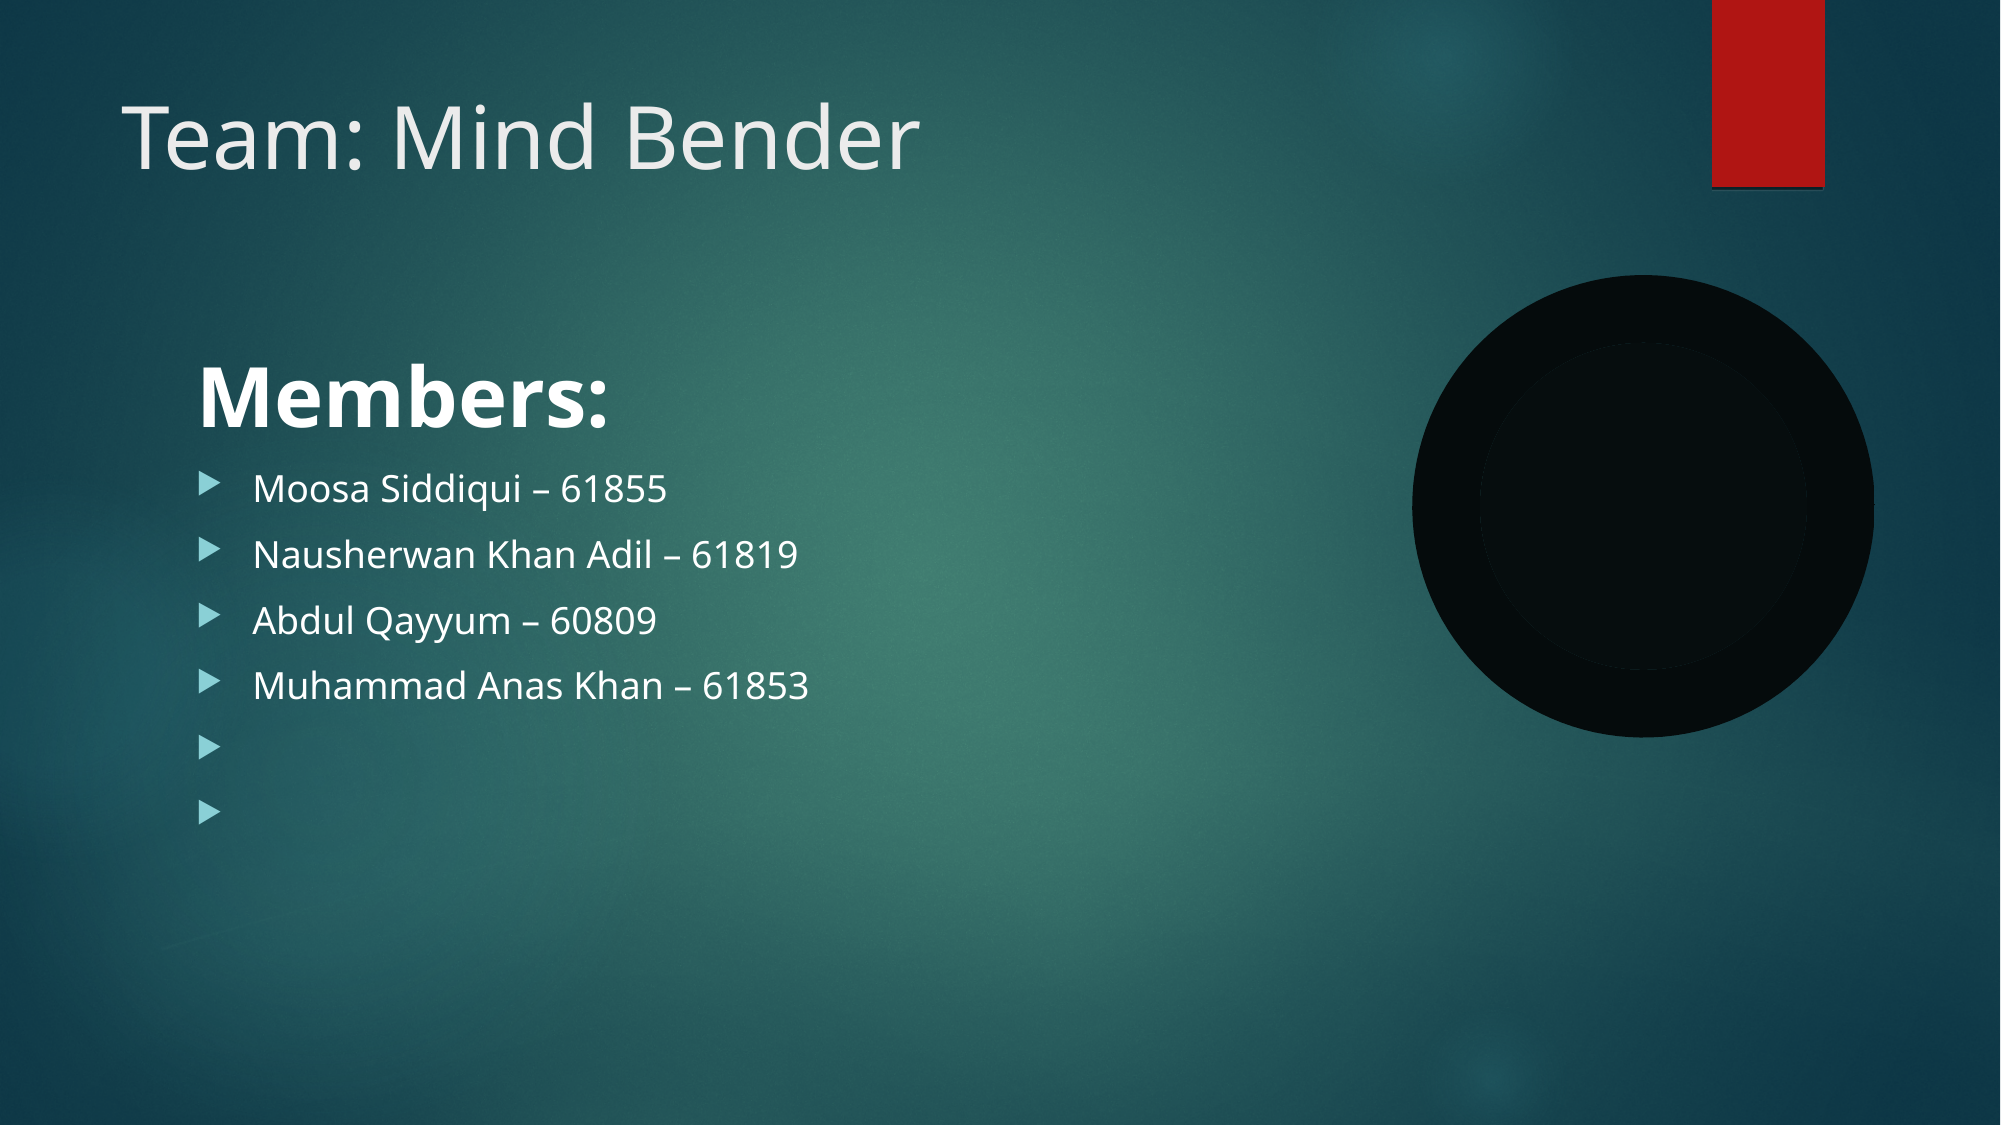

# Team: Mind Bender
Members:
Moosa Siddiqui – 61855
Nausherwan Khan Adil – 61819
Abdul Qayyum – 60809
Muhammad Anas Khan – 61853